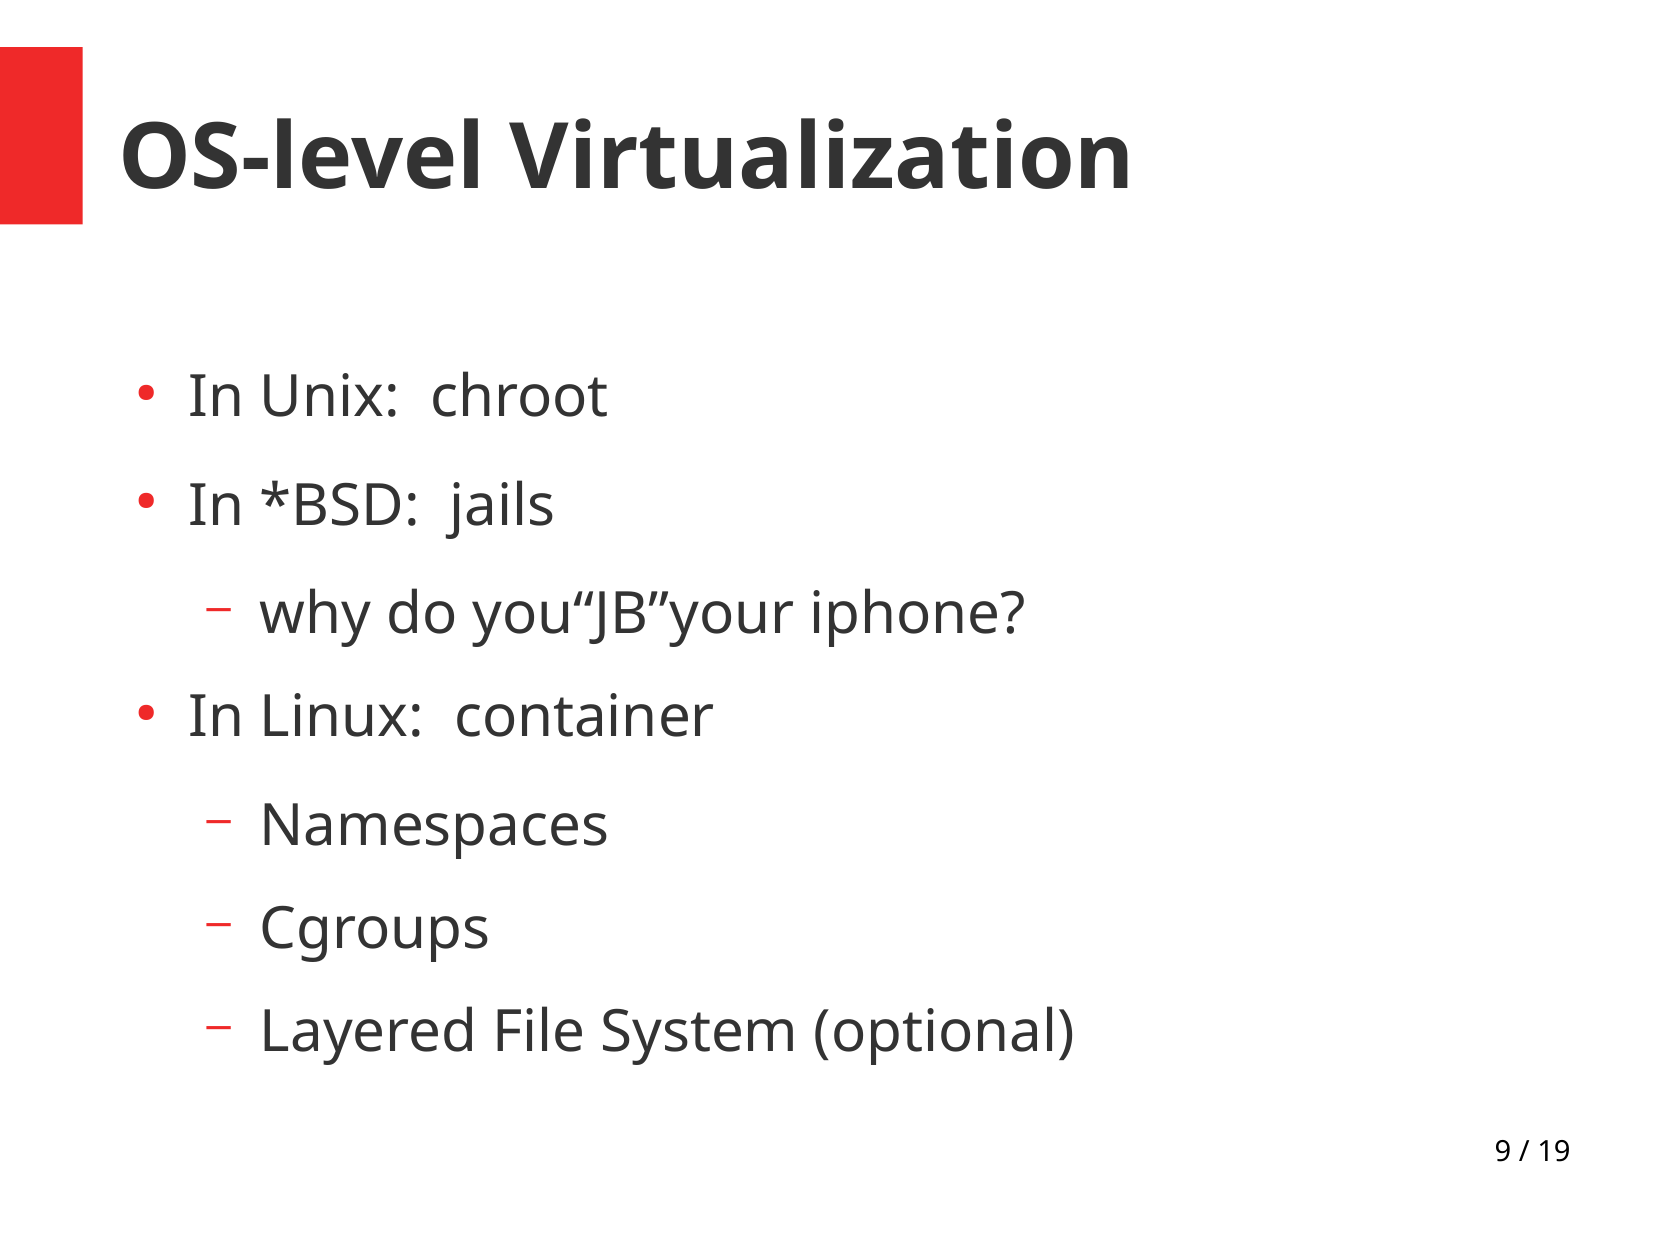

# OS-level Virtualization
In Unix: chroot
In *BSD: jails
why do you“JB”your iphone?
In Linux: container
Namespaces
Cgroups
Layered File System (optional)
9